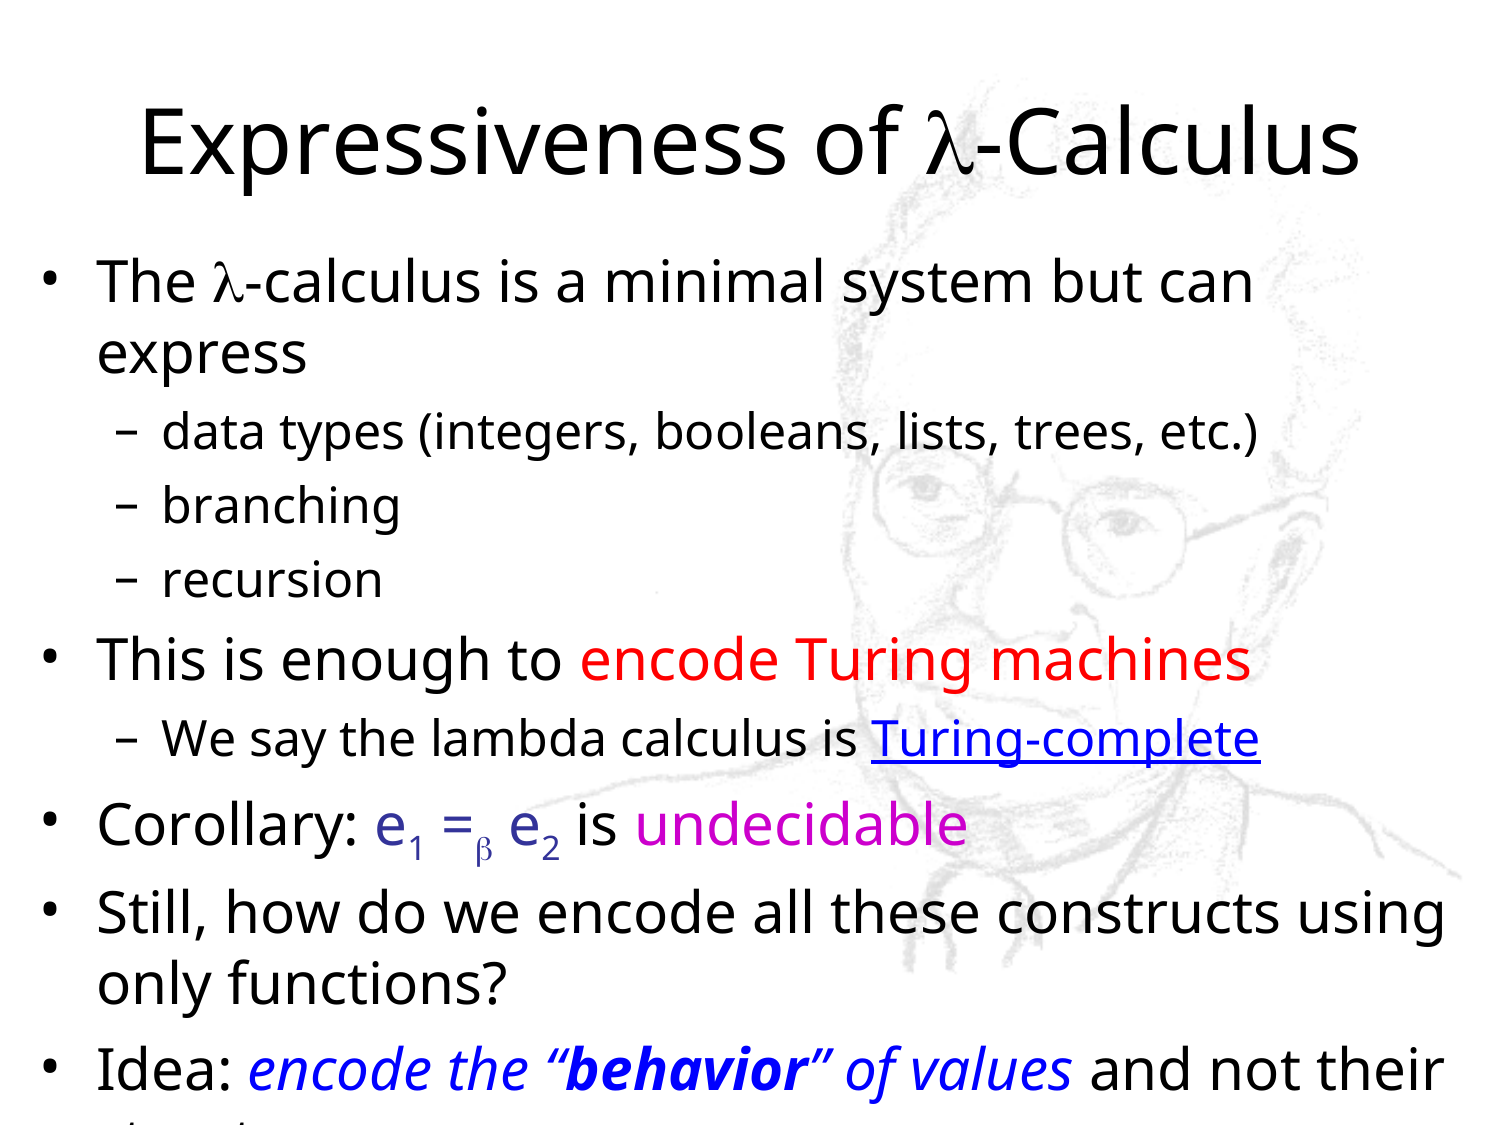

# Expressiveness of -Calculus
The -calculus is a minimal system but can express
data types (integers, booleans, lists, trees, etc.)
branching
recursion
This is enough to encode Turing machines
We say the lambda calculus is Turing-complete
Corollary: e1 = e2 is undecidable
Still, how do we encode all these constructs using only functions?
Idea: encode the “behavior” of values and not their structure
10